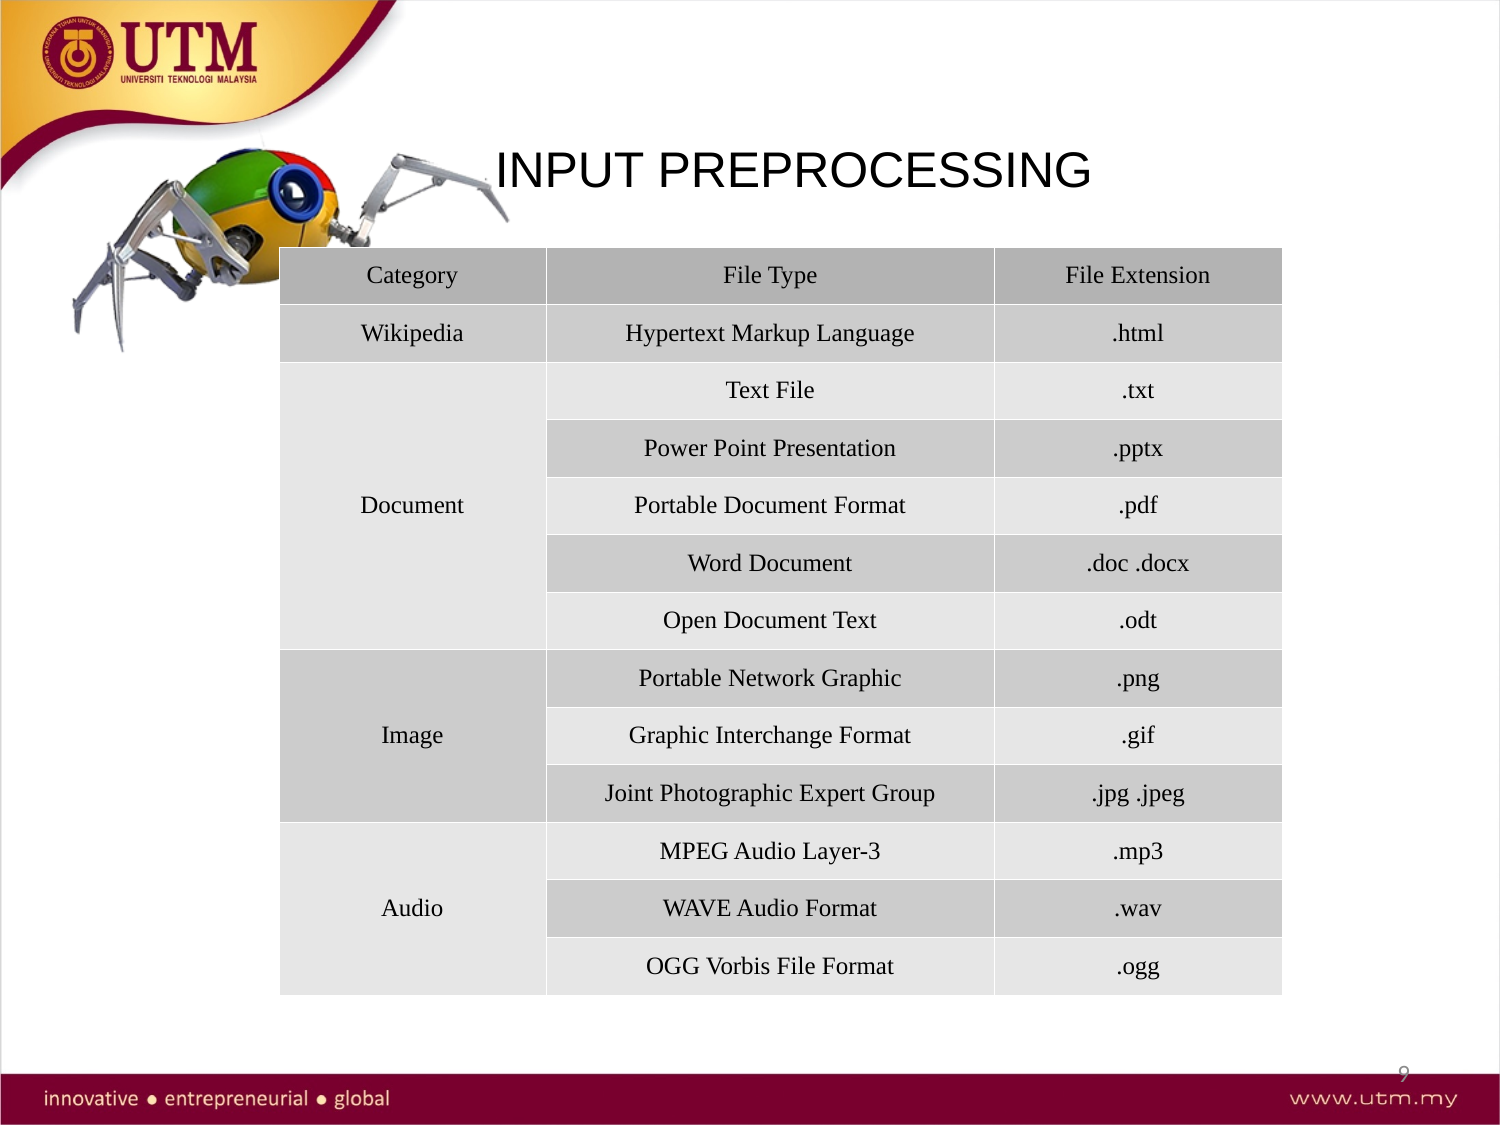

INPUT PREPROCESSING
| Category | File Type | File Extension |
| --- | --- | --- |
| Wikipedia | Hypertext Markup Language | .html |
| Document | Text File | .txt |
| | Power Point Presentation | .pptx |
| | Portable Document Format | .pdf |
| | Word Document | .doc .docx |
| | Open Document Text | .odt |
| Image | Portable Network Graphic | .png |
| | Graphic Interchange Format | .gif |
| | Joint Photographic Expert Group | .jpg .jpeg |
| Audio | MPEG Audio Layer-3 | .mp3 |
| | WAVE Audio Format | .wav |
| | OGG Vorbis File Format | .ogg |
9